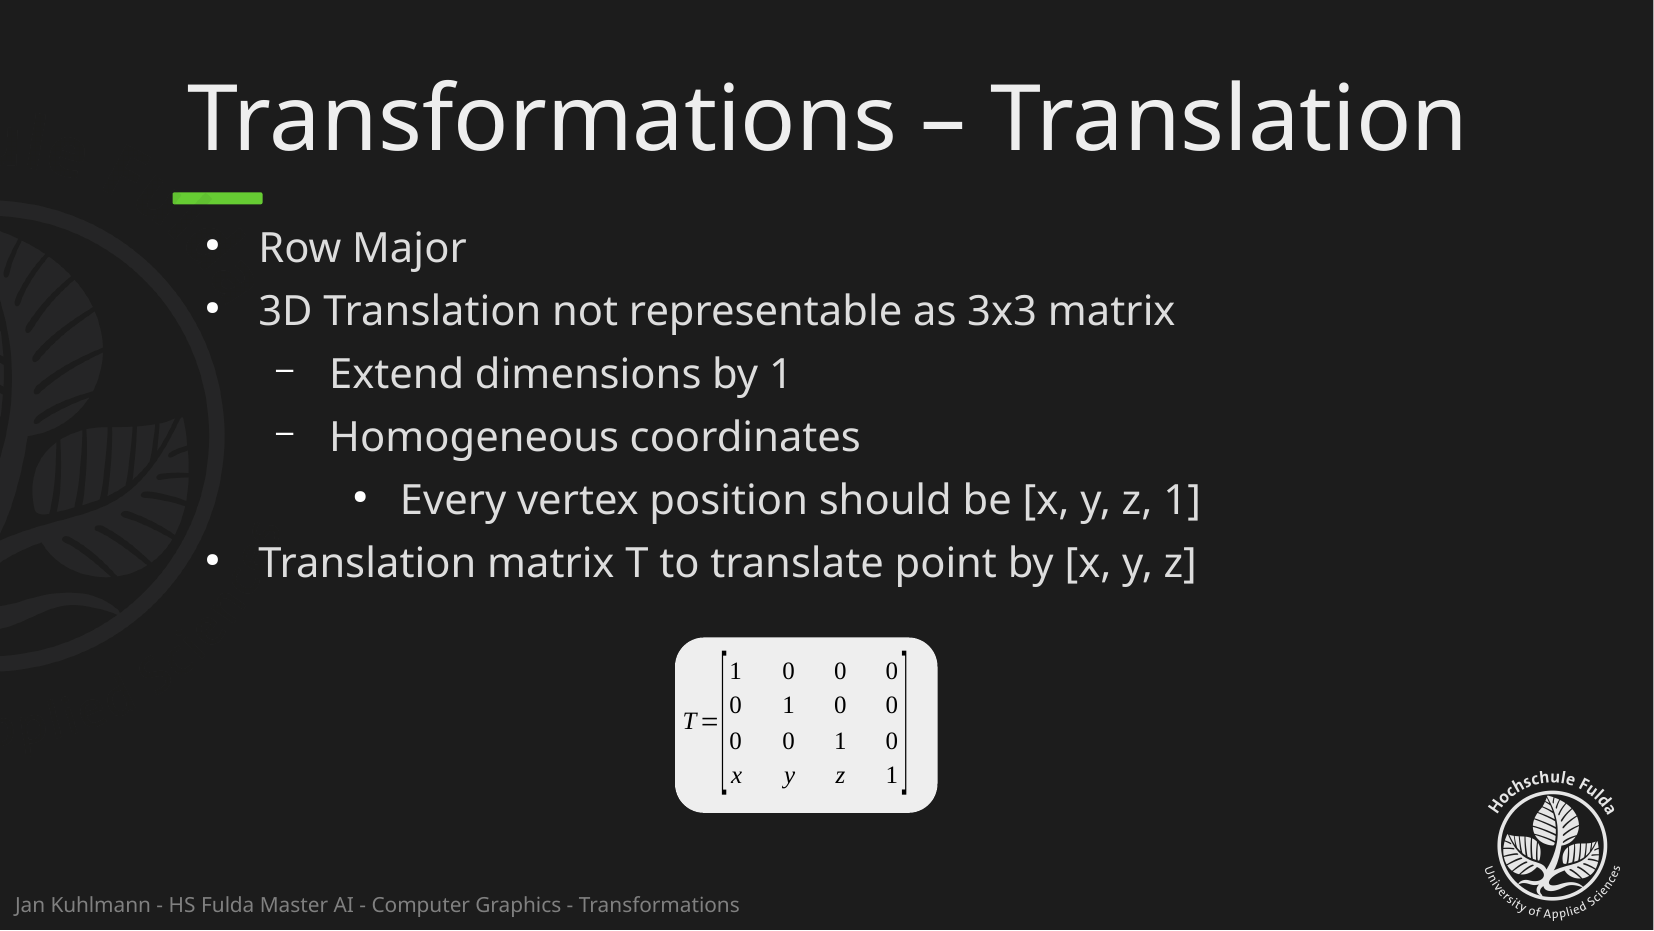

# Transformations – Translation
Row Major
3D Translation not representable as 3x3 matrix
Extend dimensions by 1
Homogeneous coordinates
Every vertex position should be [x, y, z, 1]
Translation matrix T to translate point by [x, y, z]
Jan Kuhlmann - HS Fulda Master AI - Computer Graphics - Transformations